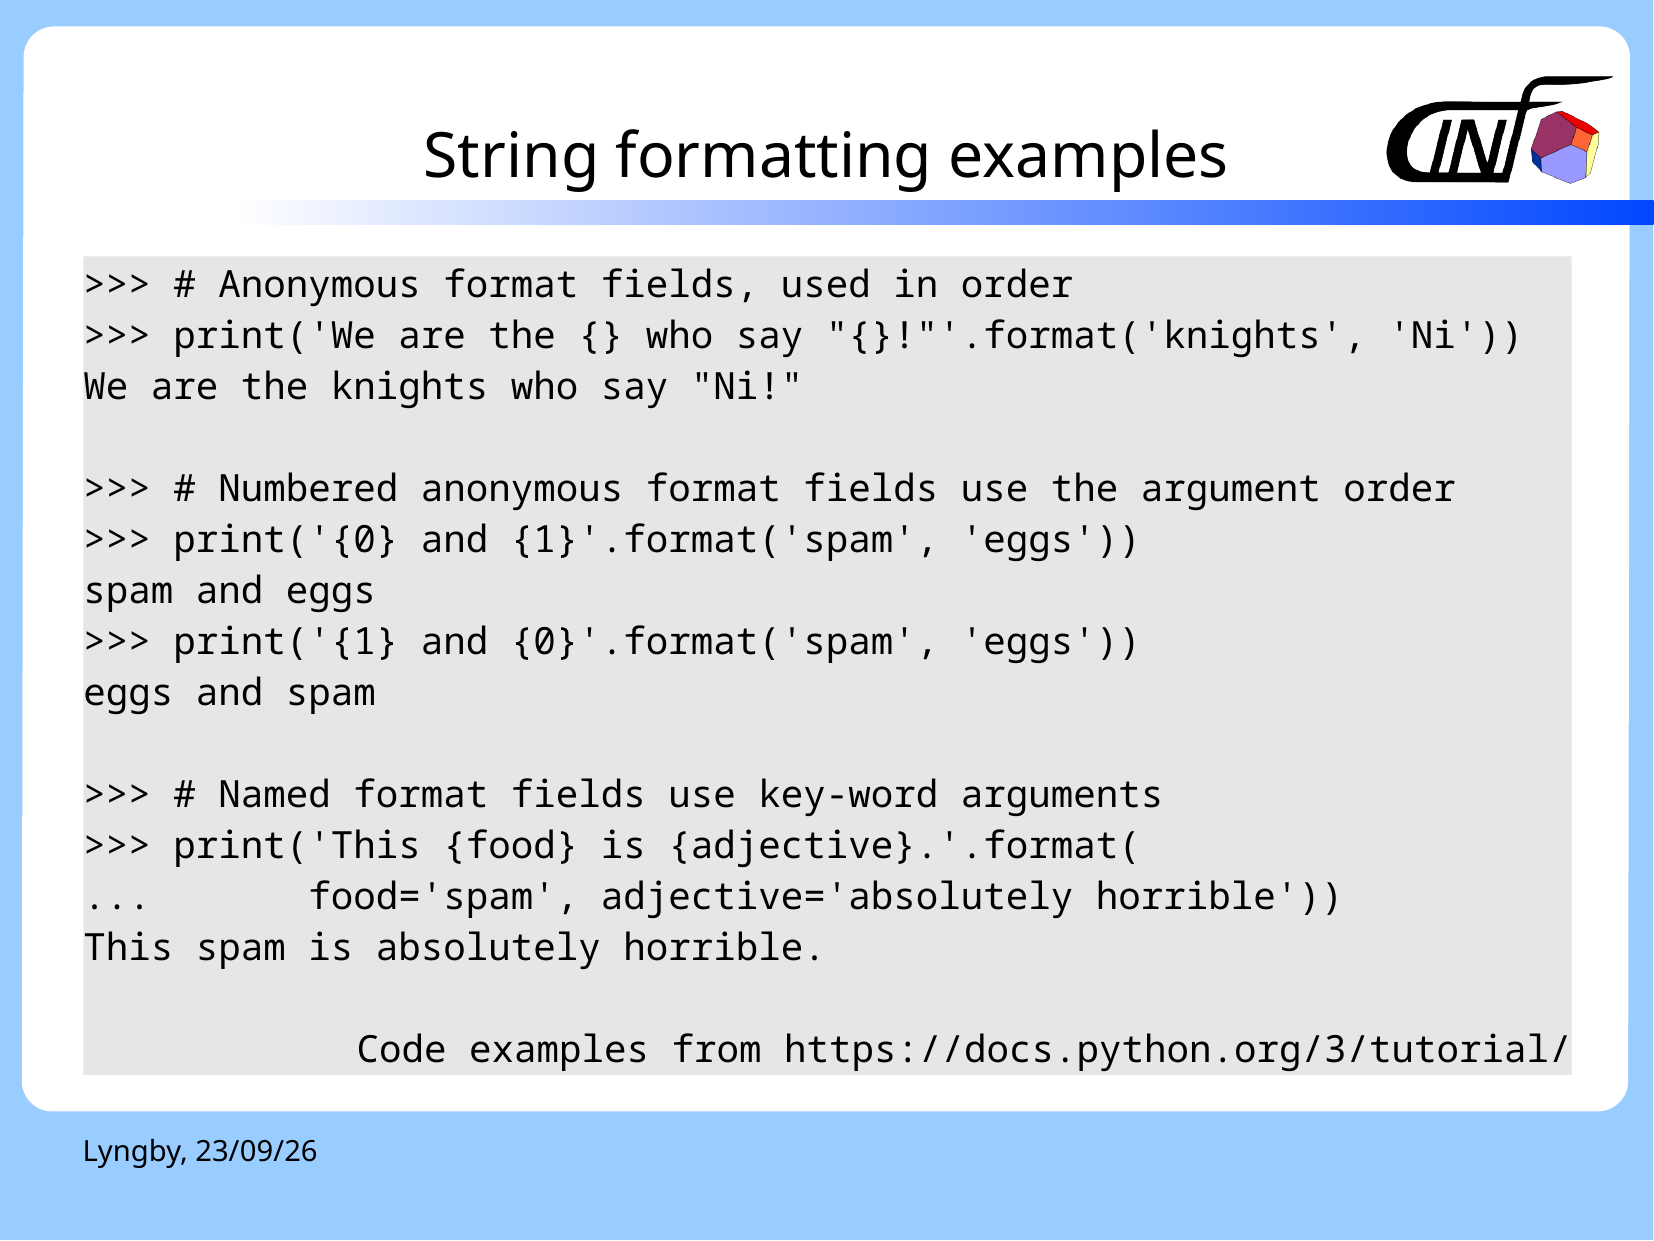

# String formatting examples
>>> # Anonymous format fields, used in order
>>> print('We are the {} who say "{}!"'.format('knights', 'Ni'))
We are the knights who say "Ni!"
>>> # Numbered anonymous format fields use the argument order
>>> print('{0} and {1}'.format('spam', 'eggs'))
spam and eggs
>>> print('{1} and {0}'.format('spam', 'eggs'))
eggs and spam
>>> # Named format fields use key-word arguments
>>> print('This {food} is {adjective}.'.format(
... food='spam', adjective='absolutely horrible'))
This spam is absolutely horrible.
Code examples from https://docs.python.org/3/tutorial/